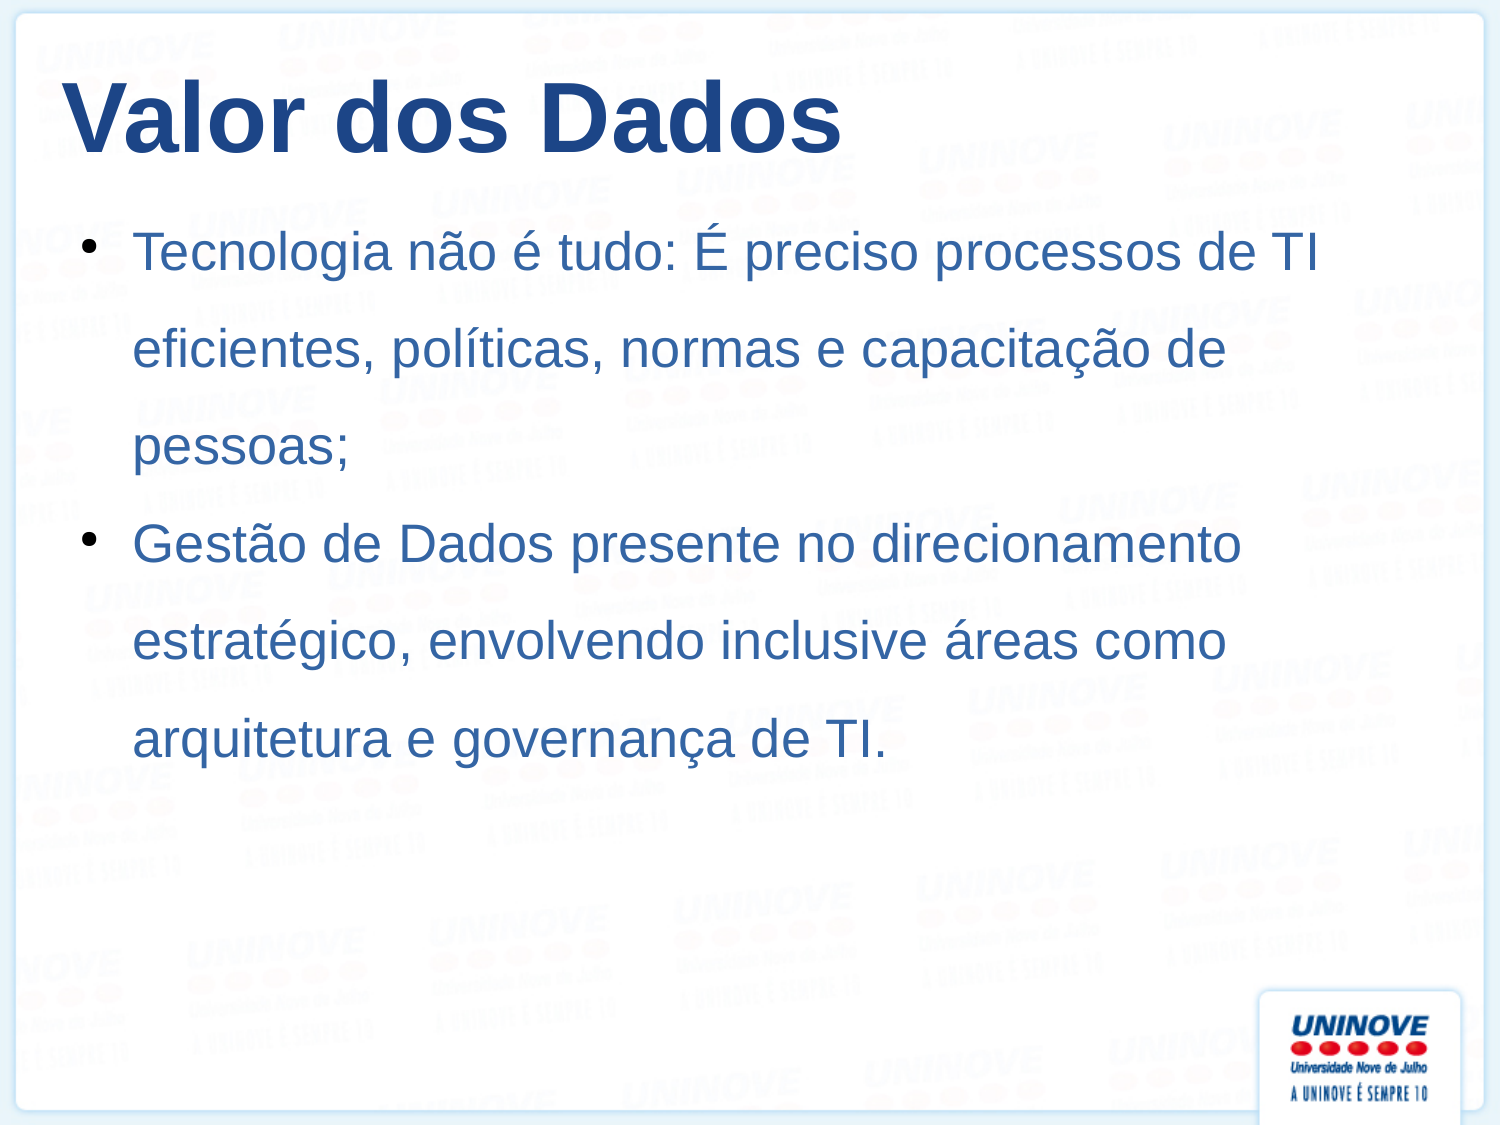

# Valor dos Dados
Tecnologia não é tudo: É preciso processos de TI eficientes, políticas, normas e capacitação de pessoas;
Gestão de Dados presente no direcionamento estratégico, envolvendo inclusive áreas como arquitetura e governança de TI.